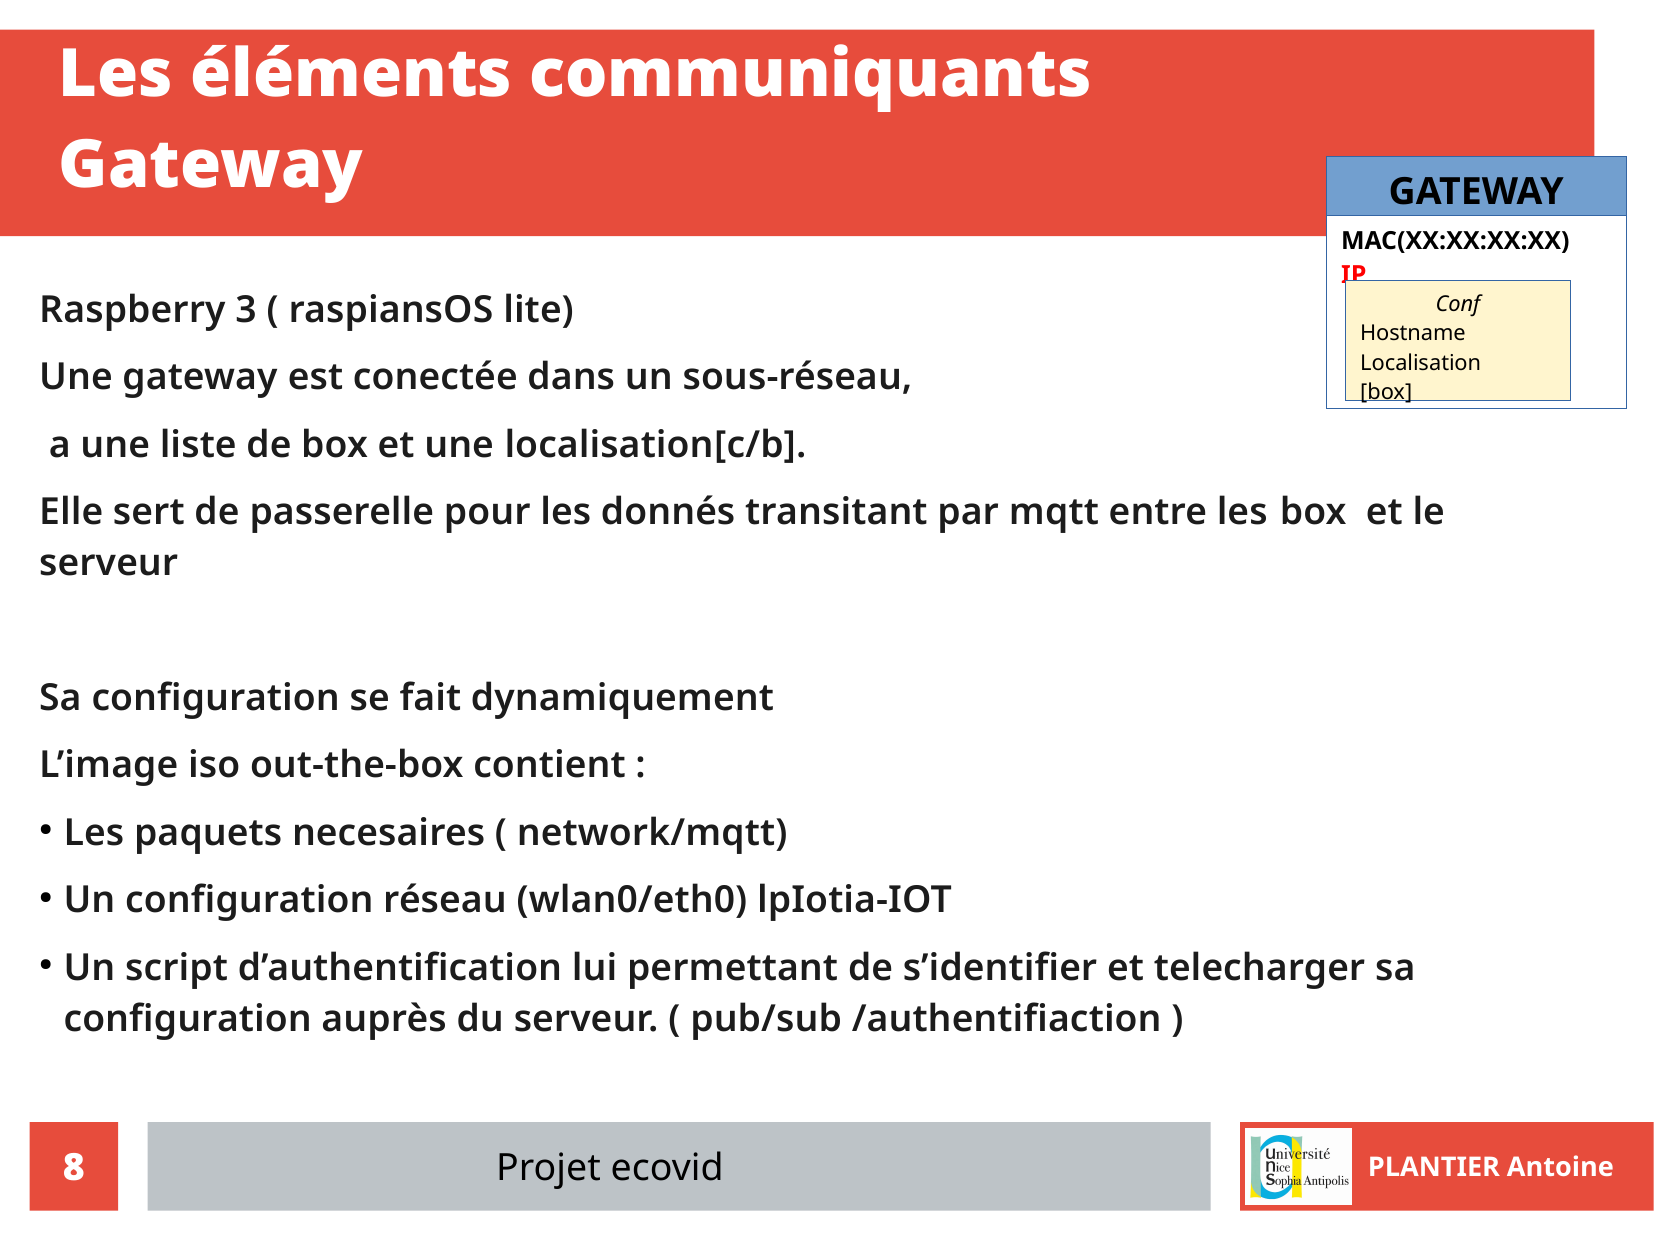

# Les éléments communiquants Gateway
GATEWAY
MAC(XX:XX:XX:XX)
IP
Conf
Hostname
Localisation
[box]
Raspberry 3 ( raspiansOS lite)
Une gateway est conectée dans un sous-réseau,
 a une liste de box et une localisation[c/b].
Elle sert de passerelle pour les donnés transitant par mqtt entre les box et le serveur
Sa configuration se fait dynamiquement
L’image iso out-the-box contient :
Les paquets necesaires ( network/mqtt)
Un configuration réseau (wlan0/eth0) lpIotia-IOT
Un script d’authentification lui permettant de s’identifier et telecharger sa configuration auprès du serveur. ( pub/sub /authentifiaction )
8